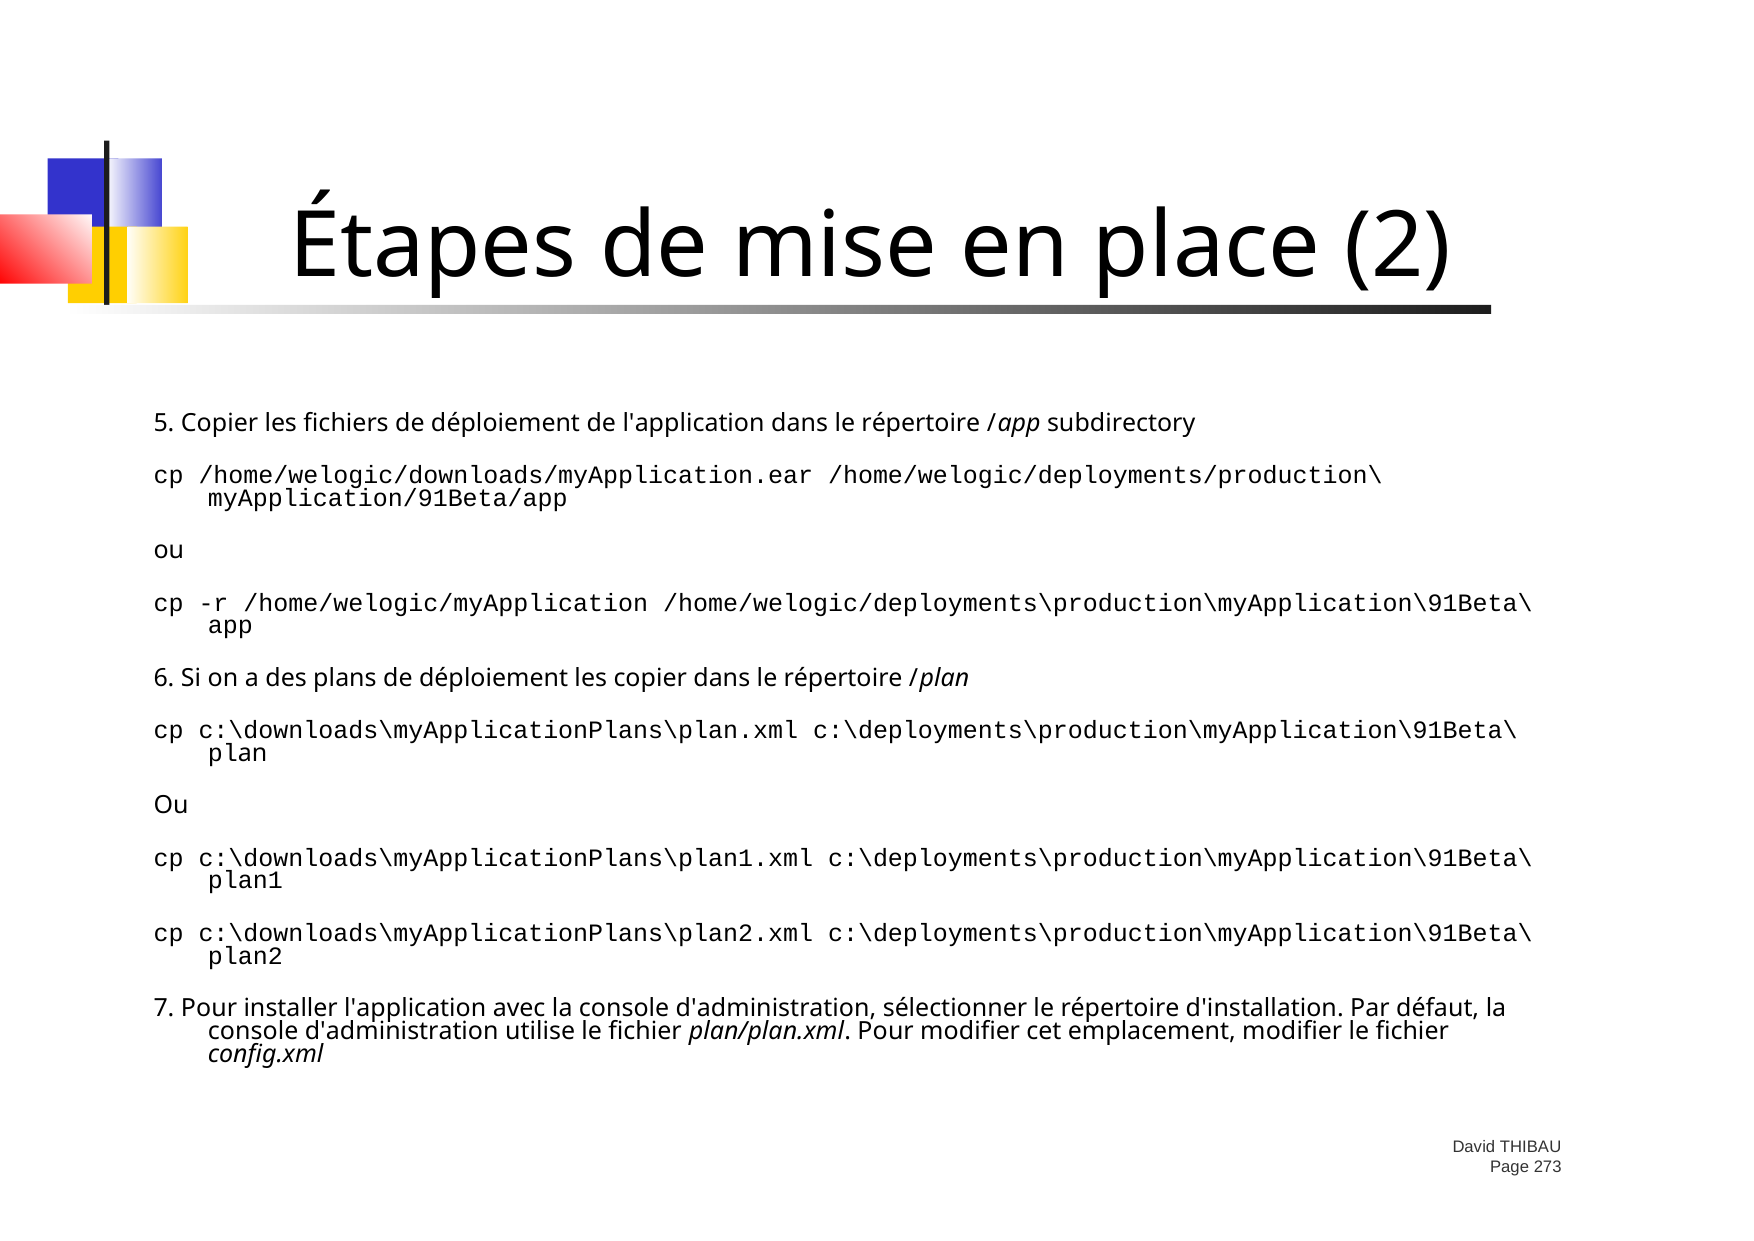

# Étapes de mise en place (2)
5. Copier les fichiers de déploiement de l'application dans le répertoire /app subdirectory
cp /home/welogic/downloads/myApplication.ear /home/welogic/deployments/production\myApplication/91Beta/app
ou
cp -r /home/welogic/myApplication /home/welogic/deployments\production\myApplication\91Beta\app
6. Si on a des plans de déploiement les copier dans le répertoire /plan
cp c:\downloads\myApplicationPlans\plan.xml c:\deployments\production\myApplication\91Beta\plan
Ou
cp c:\downloads\myApplicationPlans\plan1.xml c:\deployments\production\myApplication\91Beta\plan1
cp c:\downloads\myApplicationPlans\plan2.xml c:\deployments\production\myApplication\91Beta\plan2
7. Pour installer l'application avec la console d'administration, sélectionner le répertoire d'installation. Par défaut, la console d'administration utilise le fichier plan/plan.xml. Pour modifier cet emplacement, modifier le fichier config.xml